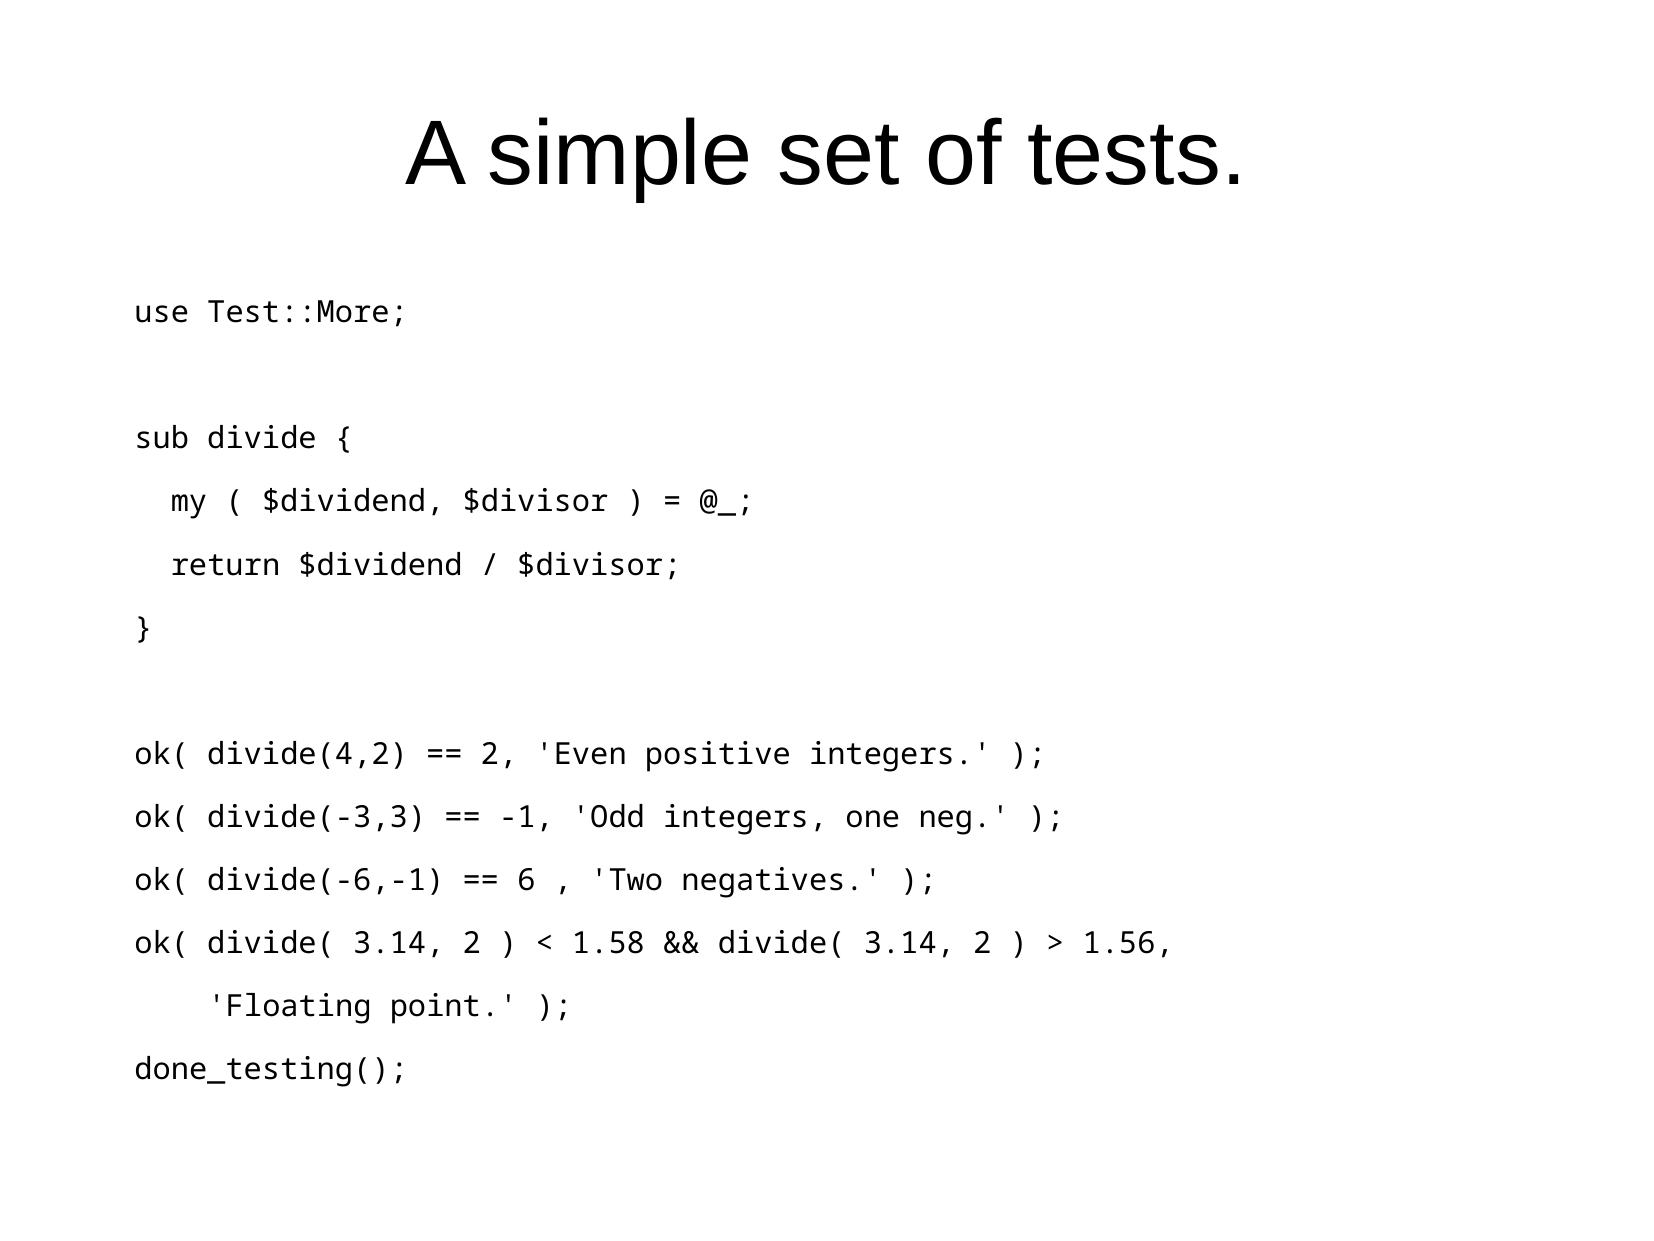

# A simple set of tests.
use Test::More;
sub divide {
 my ( $dividend, $divisor ) = @_;
 return $dividend / $divisor;
}
ok( divide(4,2) == 2, 'Even positive integers.' );
ok( divide(-3,3) == -1, 'Odd integers, one neg.' );
ok( divide(-6,-1) == 6 , 'Two negatives.' );
ok( divide( 3.14, 2 ) < 1.58 && divide( 3.14, 2 ) > 1.56,
 'Floating point.' );
done_testing();